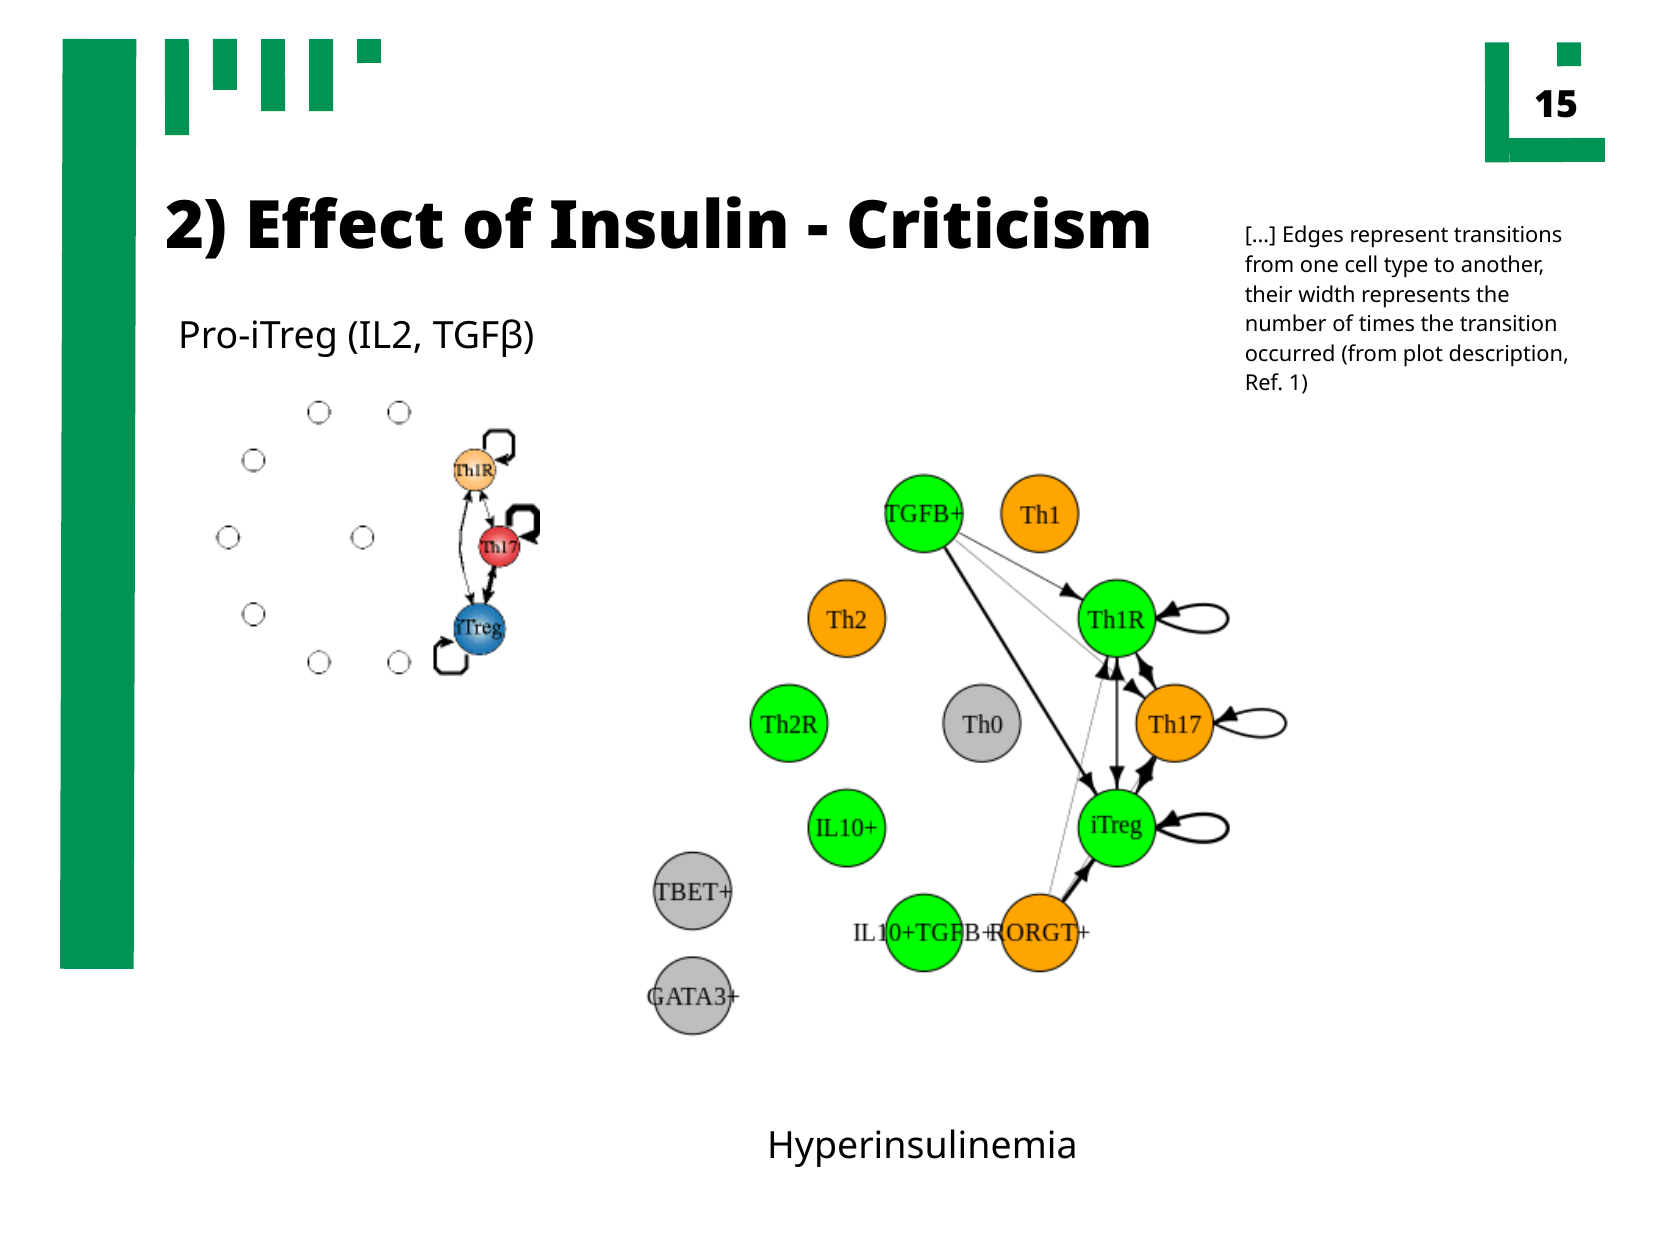

# 2) Effect of Insulin - Criticism
[…] Edges represent transitions from one cell type to another, their width represents the number of times the transition occurred (from plot description, Ref. 1)
Pro-iTreg (IL2, TGFβ)
Hyperinsulinemia